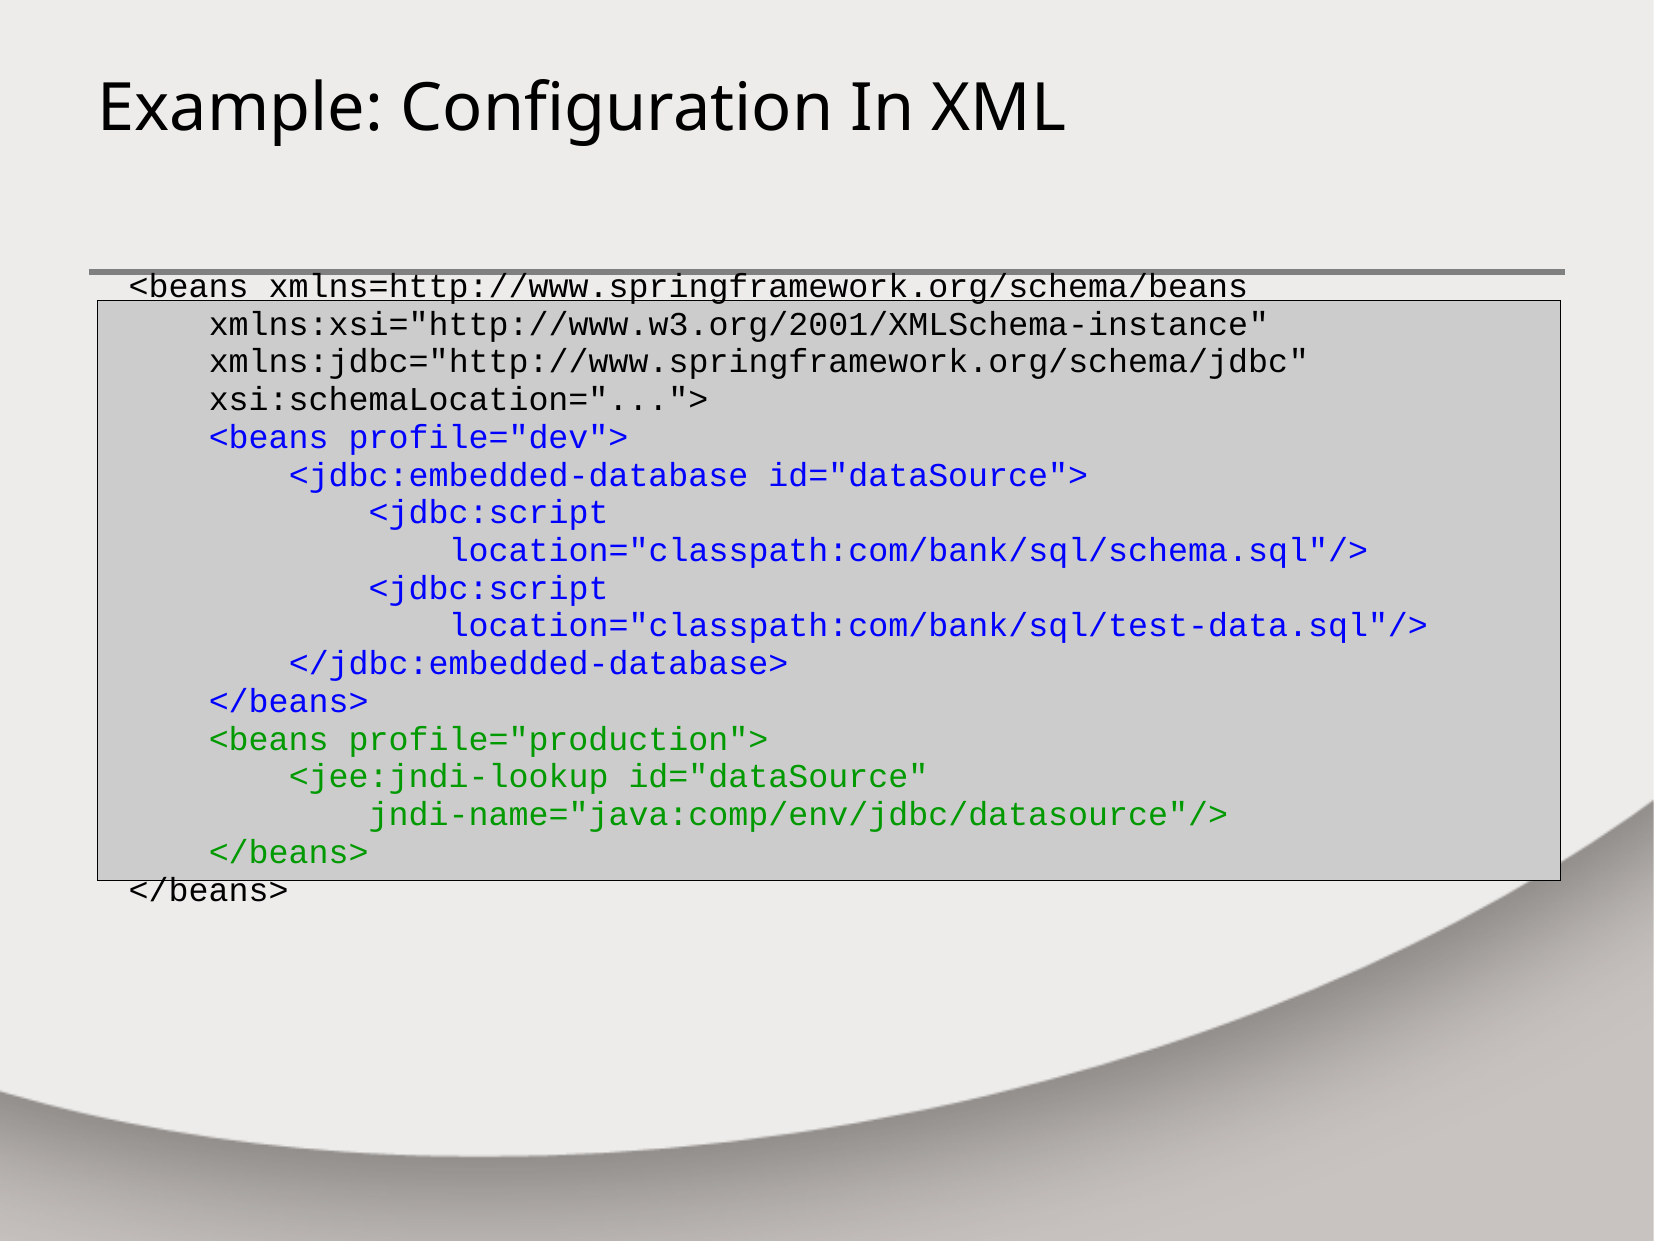

# Example: Configuration In XML
<beans xmlns=http://www.springframework.org/schema/beans
 xmlns:xsi="http://www.w3.org/2001/XMLSchema-instance"
 xmlns:jdbc="http://www.springframework.org/schema/jdbc"
 xsi:schemaLocation="...">
 <beans profile="dev">
 <jdbc:embedded-database id="dataSource">
 <jdbc:script
 location="classpath:com/bank/sql/schema.sql"/>
 <jdbc:script
 location="classpath:com/bank/sql/test-data.sql"/>
 </jdbc:embedded-database>
 </beans>
 <beans profile="production">
 <jee:jndi-lookup id="dataSource"
 jndi-name="java:comp/env/jdbc/datasource"/>
 </beans>
</beans>